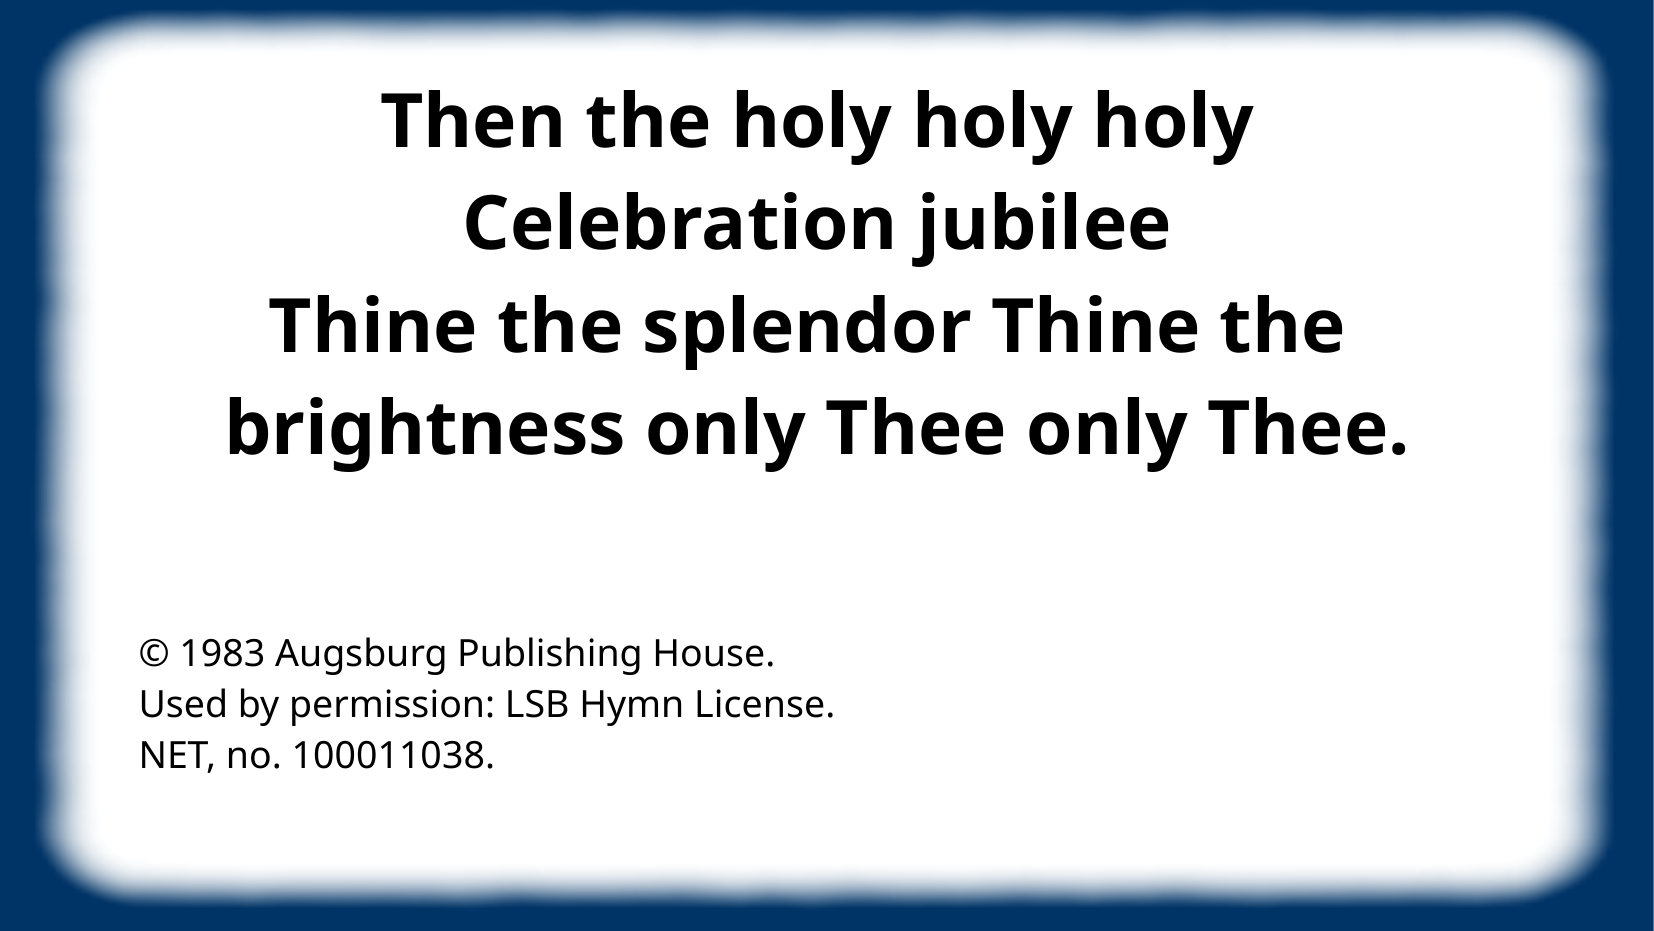

Then the holy holy holy
Celebration jubilee
Thine the splendor Thine the
brightness only Thee only Thee.
© 1983 Augsburg Publishing House.
Used by permission: LSB Hymn License.
NET, no. 100011038.